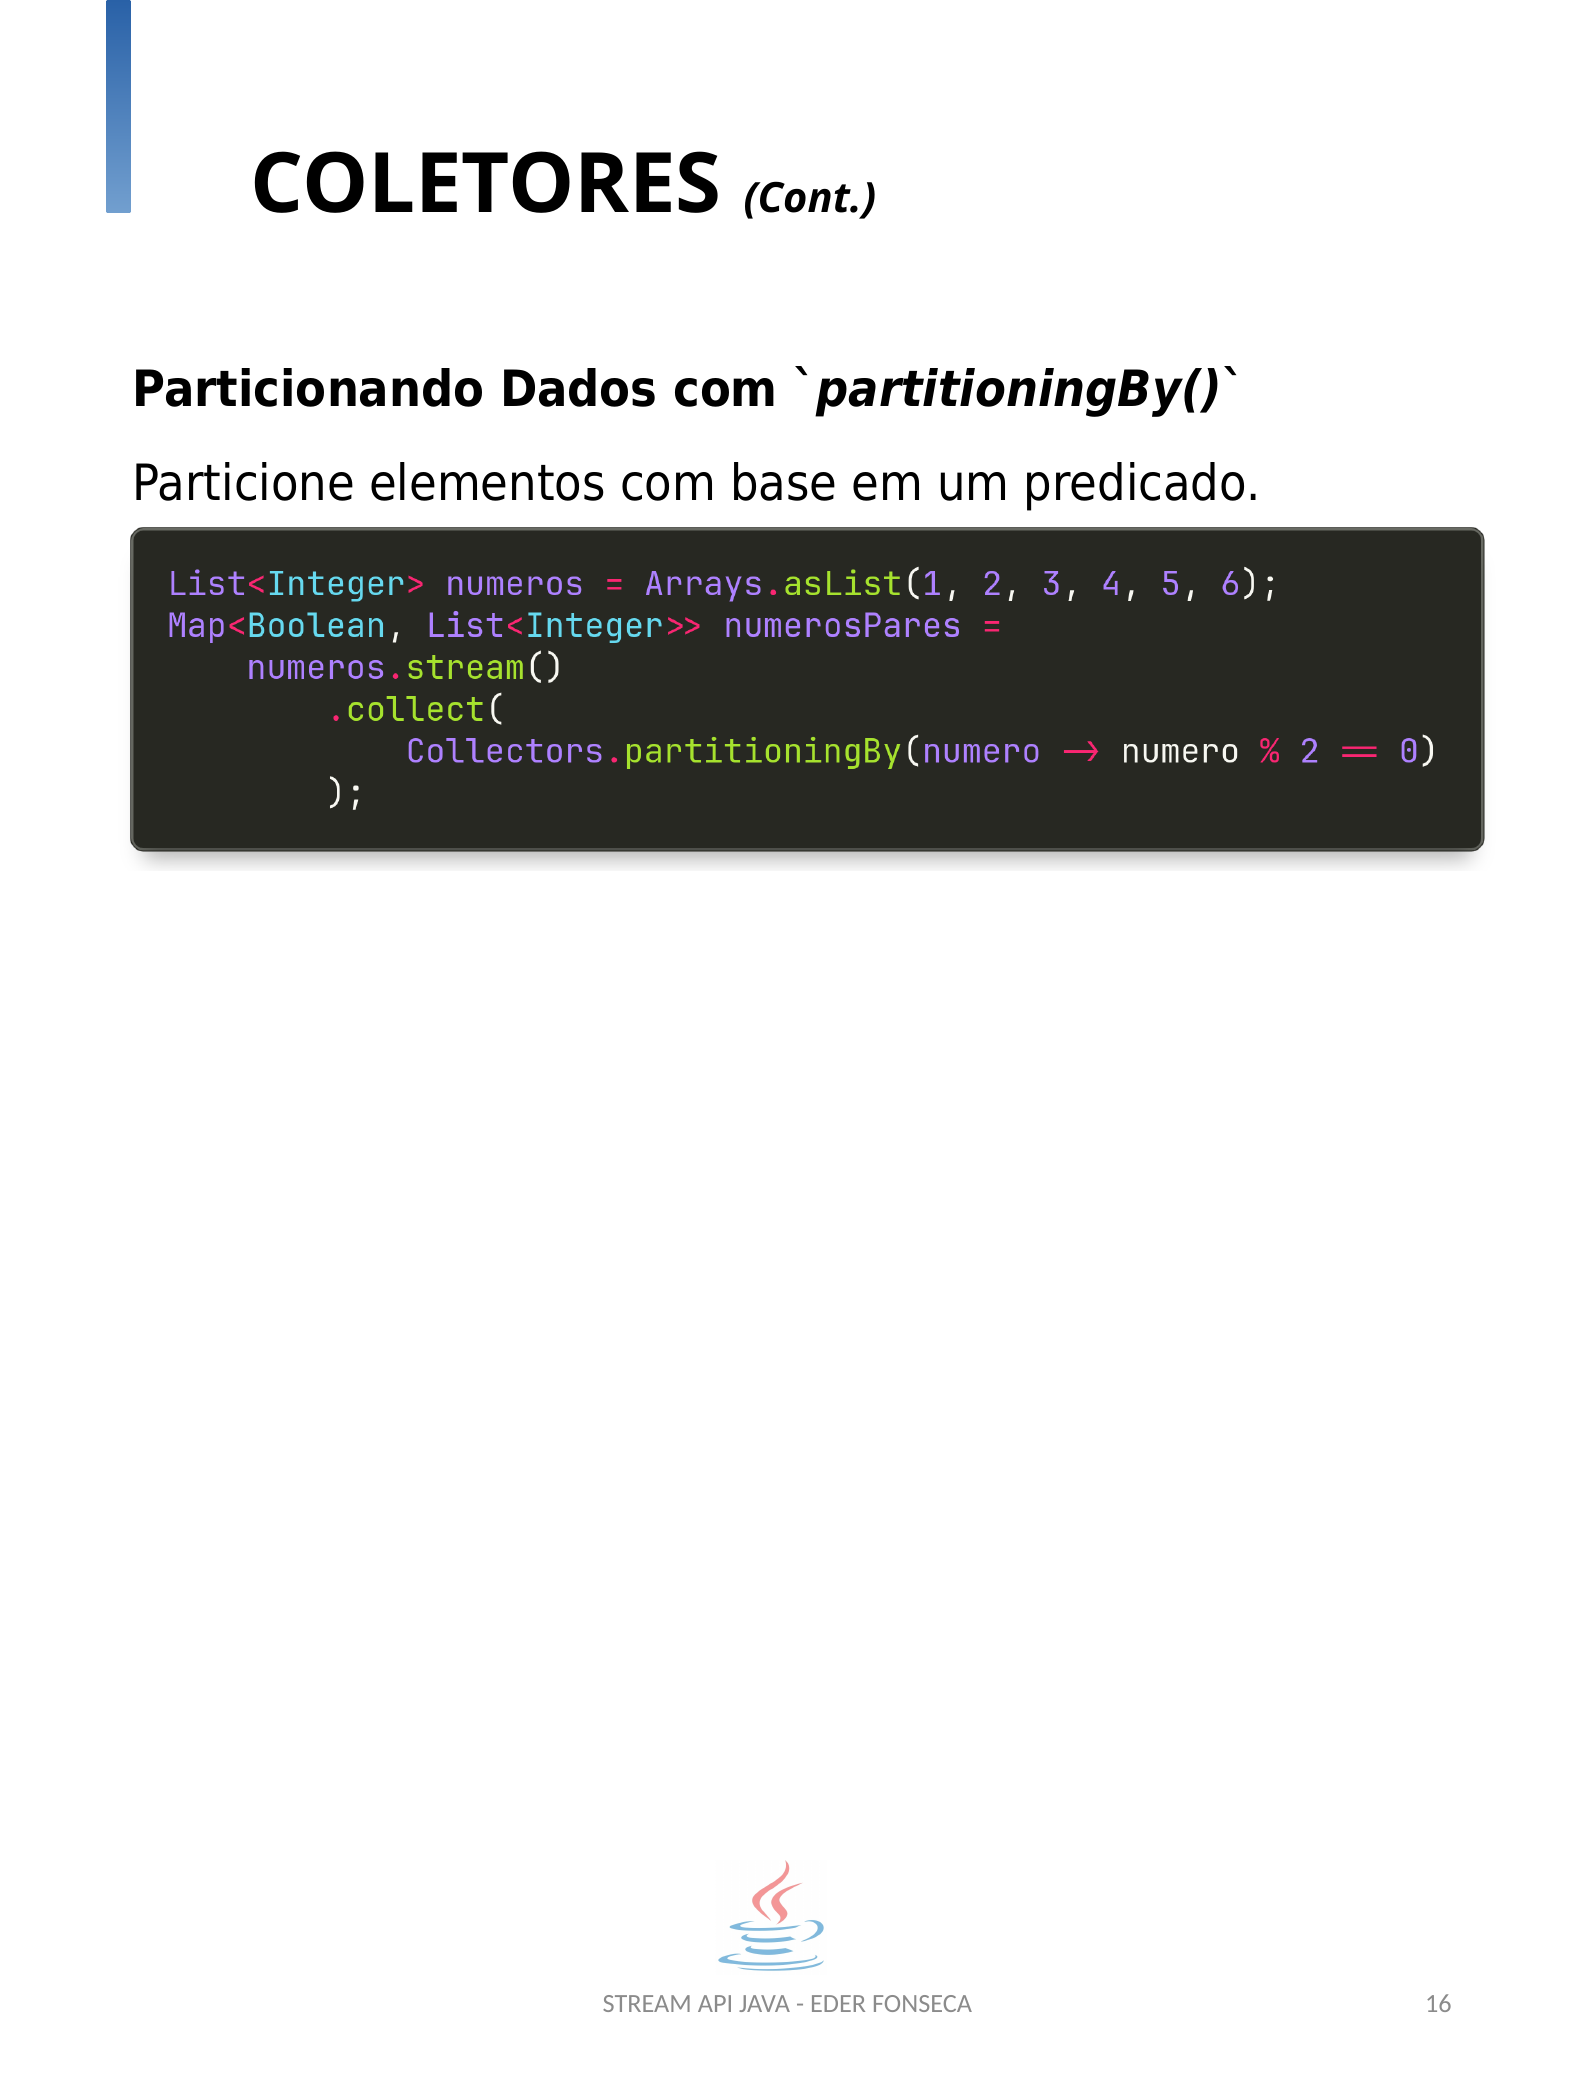

COLETORES (Cont.)
Particionando Dados com `partitioningBy()`
Particione elementos com base em um predicado.
STREAM API JAVA - EDER FONSECA
16